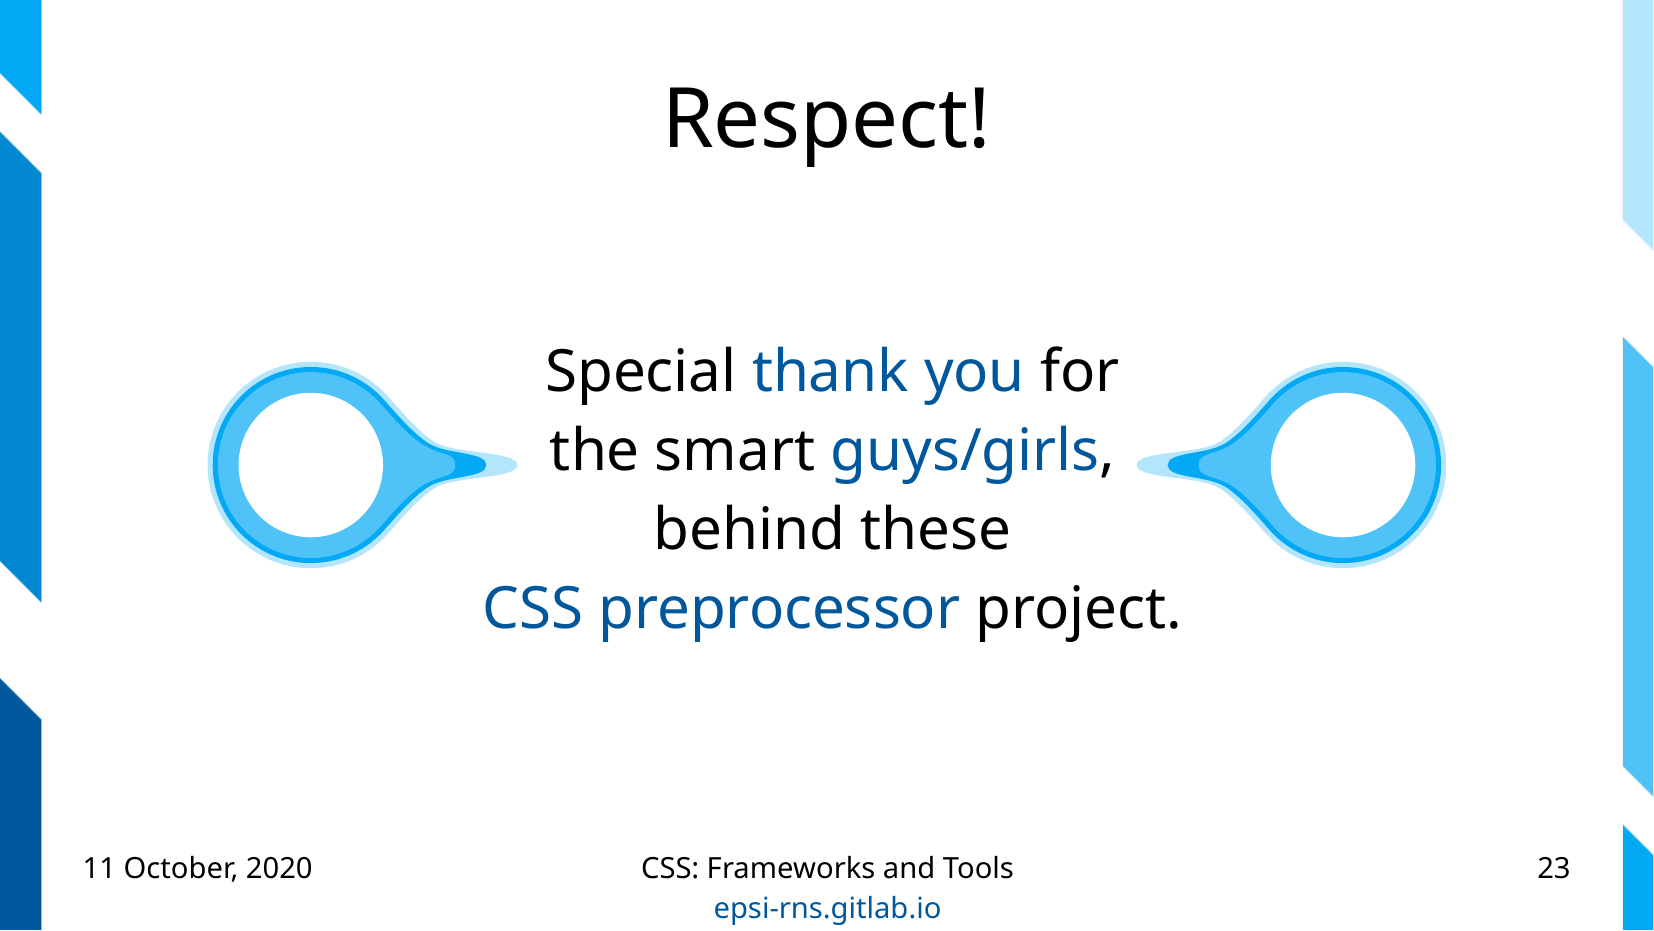

# Respect!
Special thank you for
the smart guys/girls,
behind these
CSS preprocessor project.
11 October, 2020
CSS: Frameworks and Tools
23